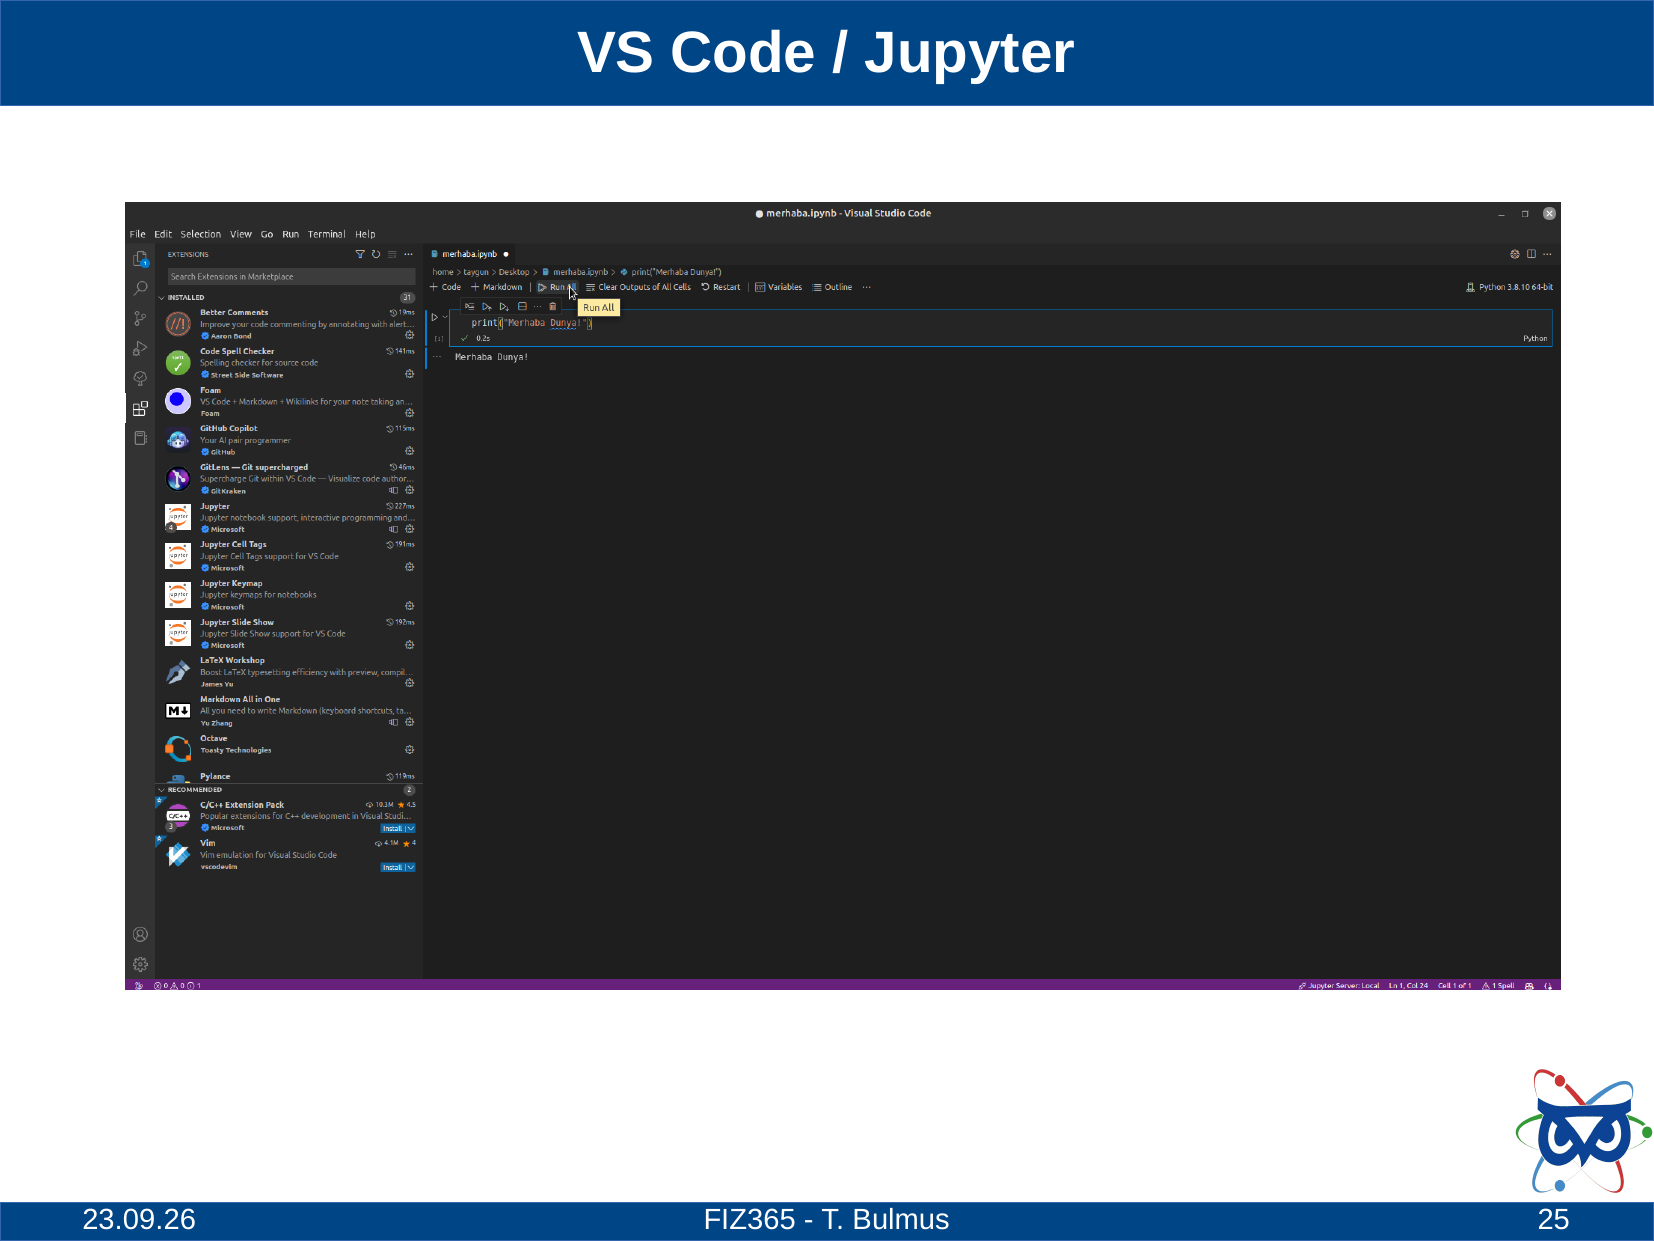

# VS Code / Jupyter
FIZ365 - T. Bulmus
25